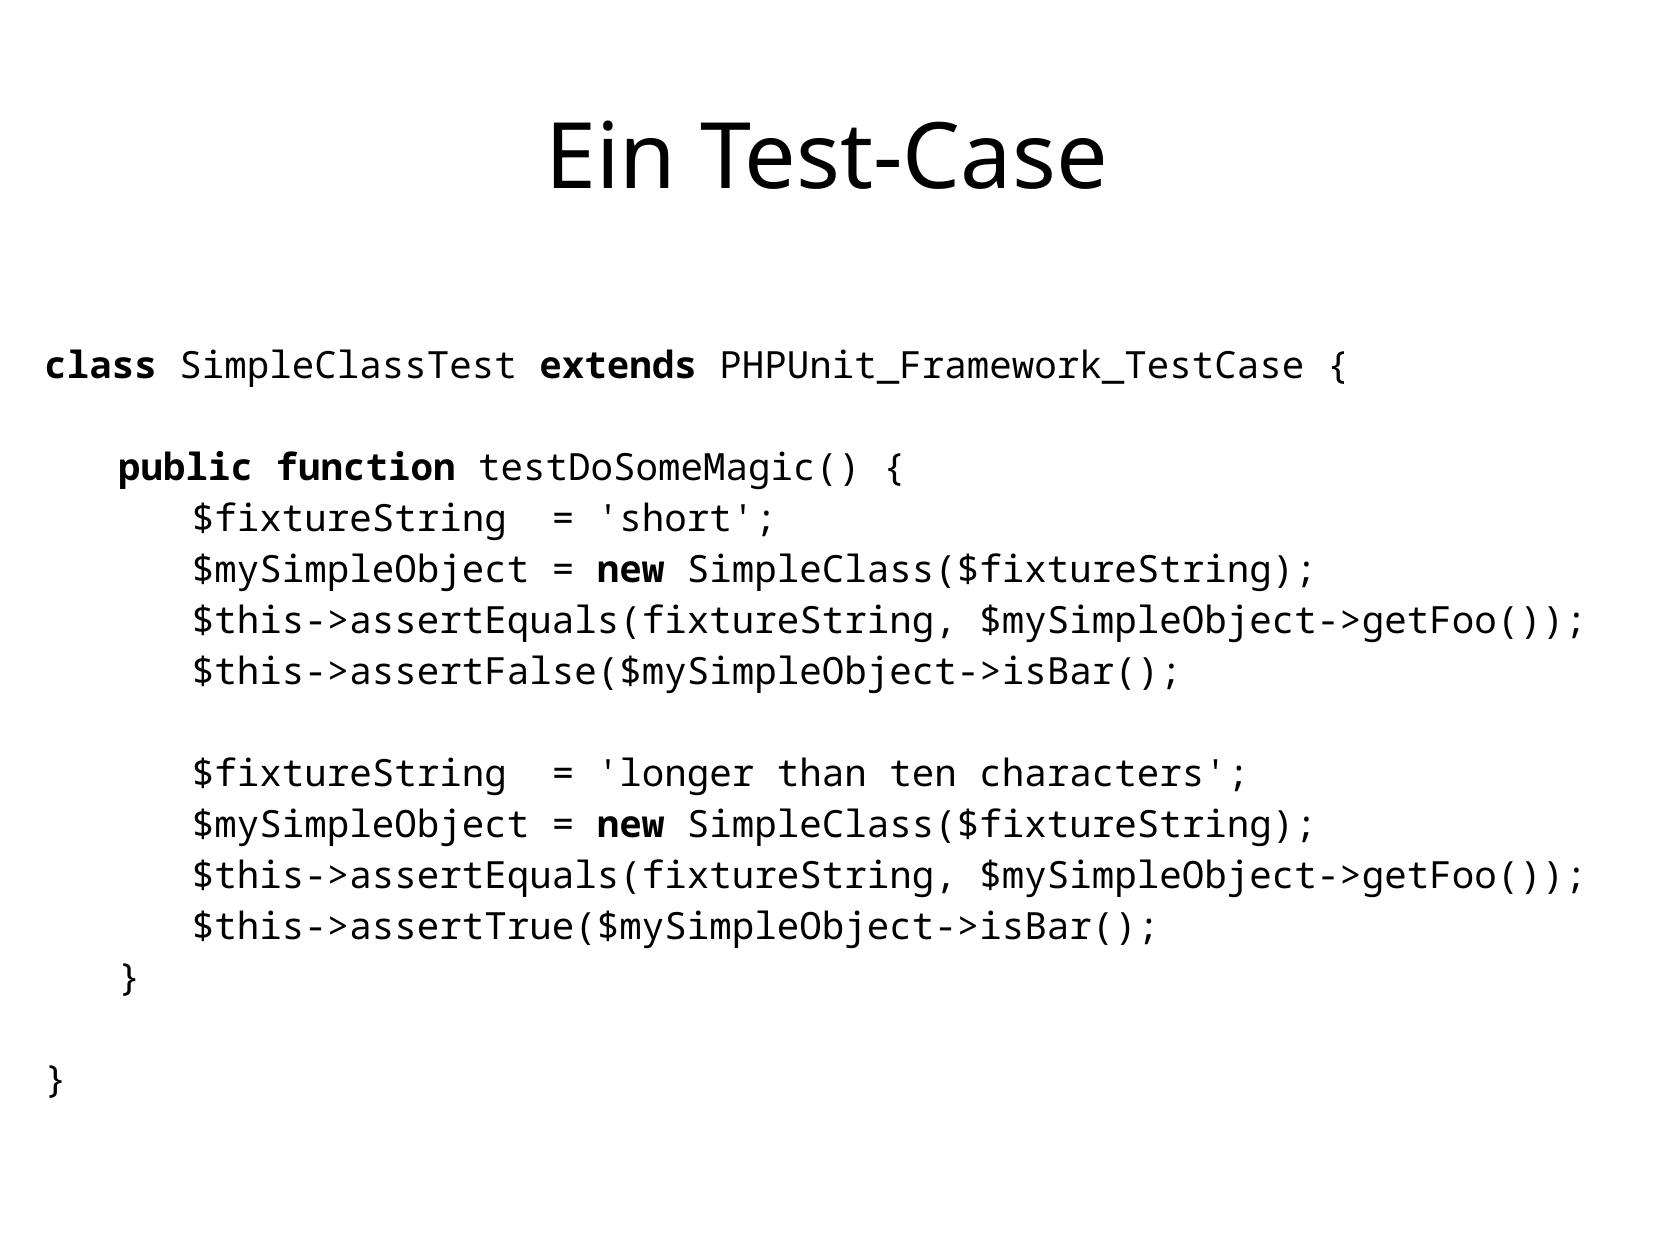

# Ein Test-Case
class SimpleClassTest extends PHPUnit_Framework_TestCase {
	public function testDoSomeMagic() {
		$fixtureString = 'short';
		$mySimpleObject = new SimpleClass($fixtureString);
		$this->assertEquals(fixtureString, $mySimpleObject->getFoo());
		$this->assertFalse($mySimpleObject->isBar();
		$fixtureString = 'longer than ten characters';
		$mySimpleObject = new SimpleClass($fixtureString);
		$this->assertEquals(fixtureString, $mySimpleObject->getFoo());
		$this->assertTrue($mySimpleObject->isBar();
	}
}